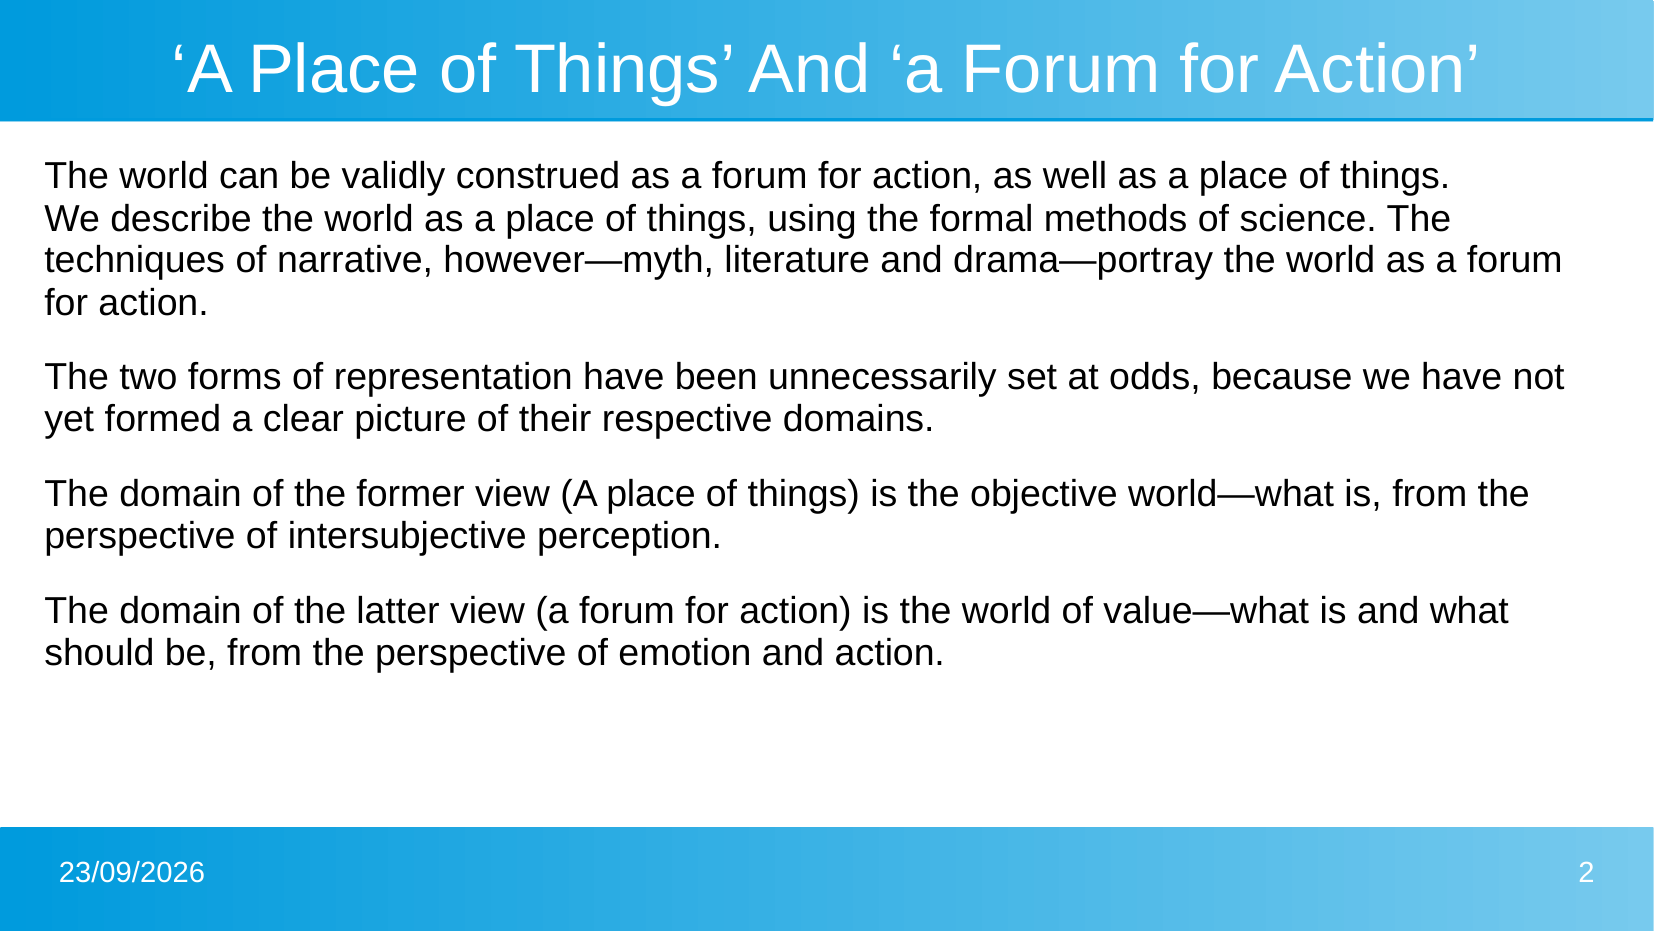

# ‘A Place of Things’ And ‘a Forum for Action’
The world can be validly construed as a forum for action, as well as a place of things.
We describe the world as a place of things, using the formal methods of science. The techniques of narrative, however—myth, literature and drama—portray the world as a forum for action.
The two forms of representation have been unnecessarily set at odds, because we have not yet formed a clear picture of their respective domains.
The domain of the former view (A place of things) is the objective world—what is, from the perspective of intersubjective perception.
The domain of the latter view (a forum for action) is the world of value—what is and what should be, from the perspective of emotion and action.
2